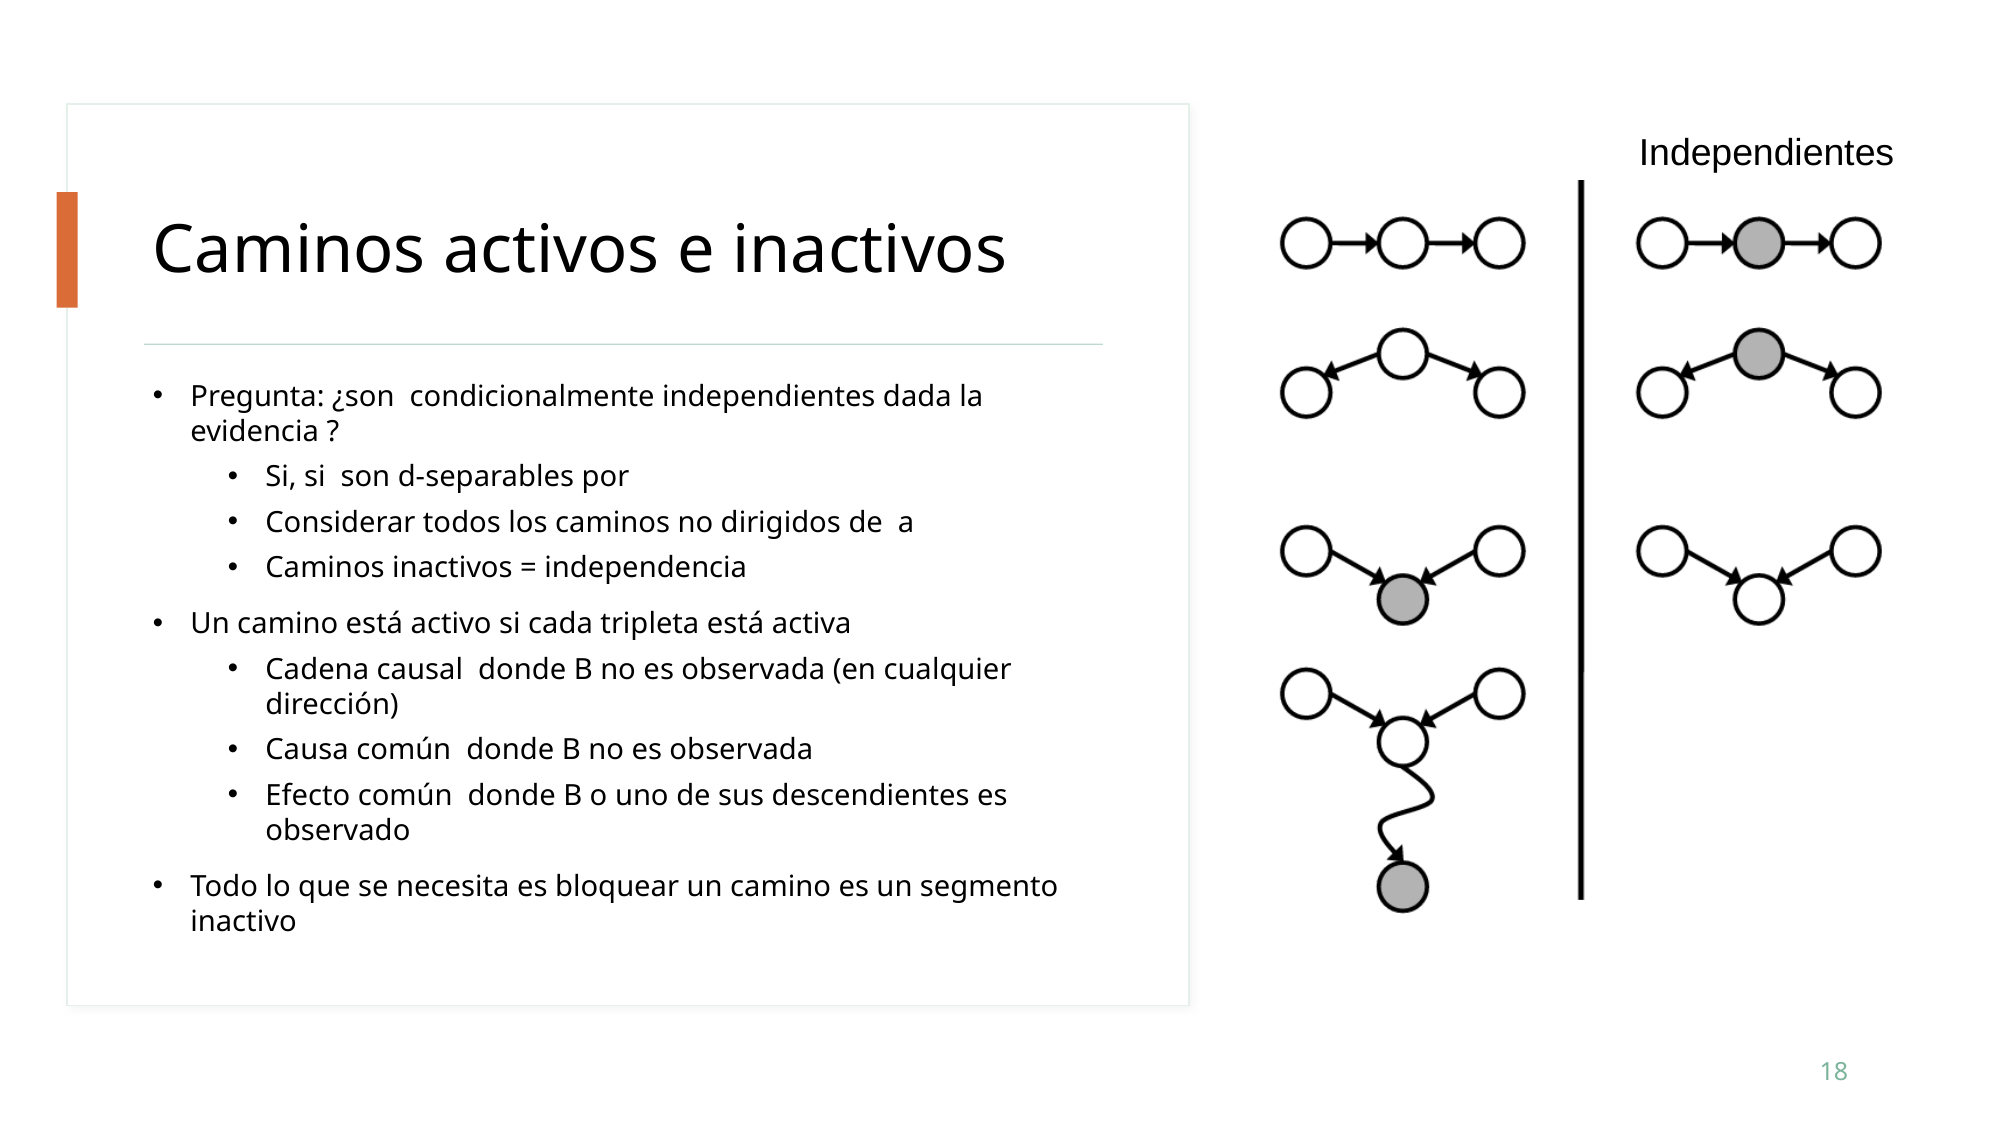

Independientes
# Caminos activos e inactivos
Pregunta: ¿son condicionalmente independientes dada la evidencia ?
Si, si son d-separables por
Considerar todos los caminos no dirigidos de a
Caminos inactivos = independencia
Un camino está activo si cada tripleta está activa
Cadena causal donde B no es observada (en cualquier dirección)
Causa común donde B no es observada
Efecto común donde B o uno de sus descendientes es observado
Todo lo que se necesita es bloquear un camino es un segmento inactivo